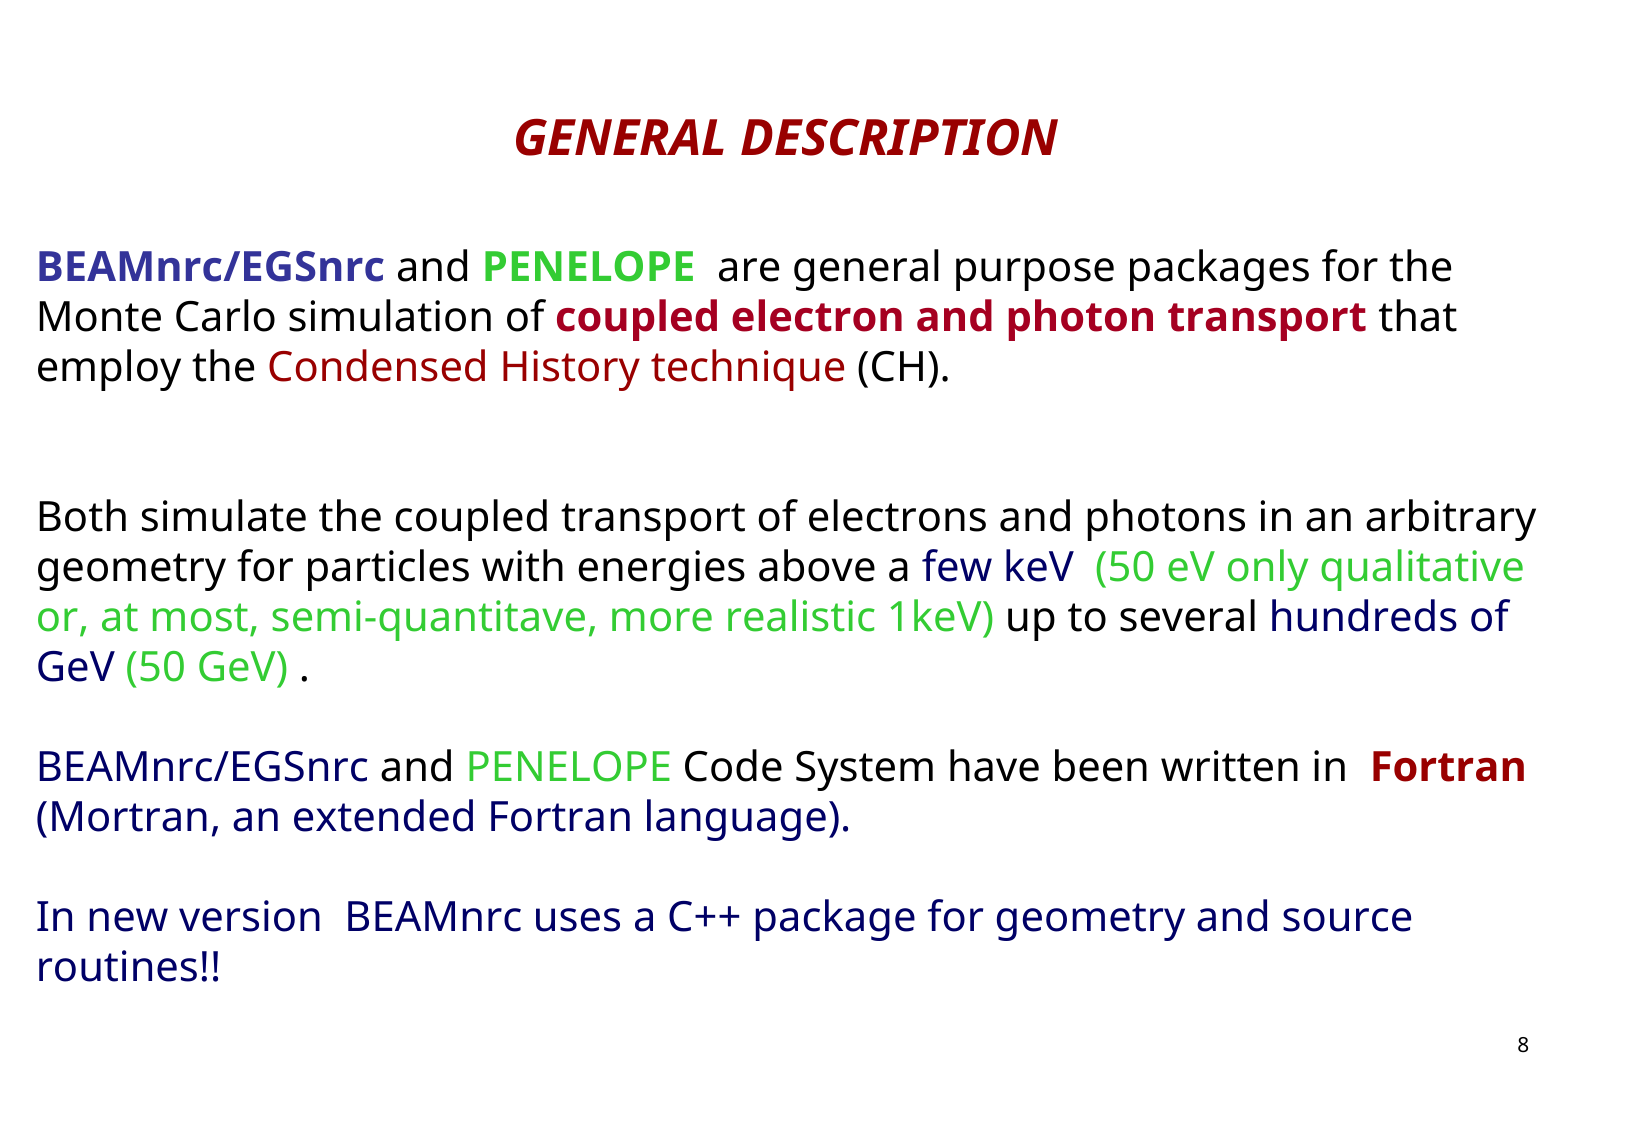

GENERAL DESCRIPTION
BEAMnrc/EGSnrc and PENELOPE are general purpose packages for the Monte Carlo simulation of coupled electron and photon transport that employ the Condensed History technique (CH).
Both simulate the coupled transport of electrons and photons in an arbitrary geometry for particles with energies above a few keV (50 eV only qualitative or, at most, semi-quantitave, more realistic 1keV) up to several hundreds of GeV (50 GeV) .
BEAMnrc/EGSnrc and PENELOPE Code System have been written in Fortran (Mortran, an extended Fortran language).
In new version BEAMnrc uses a C++ package for geometry and source routines!!
8